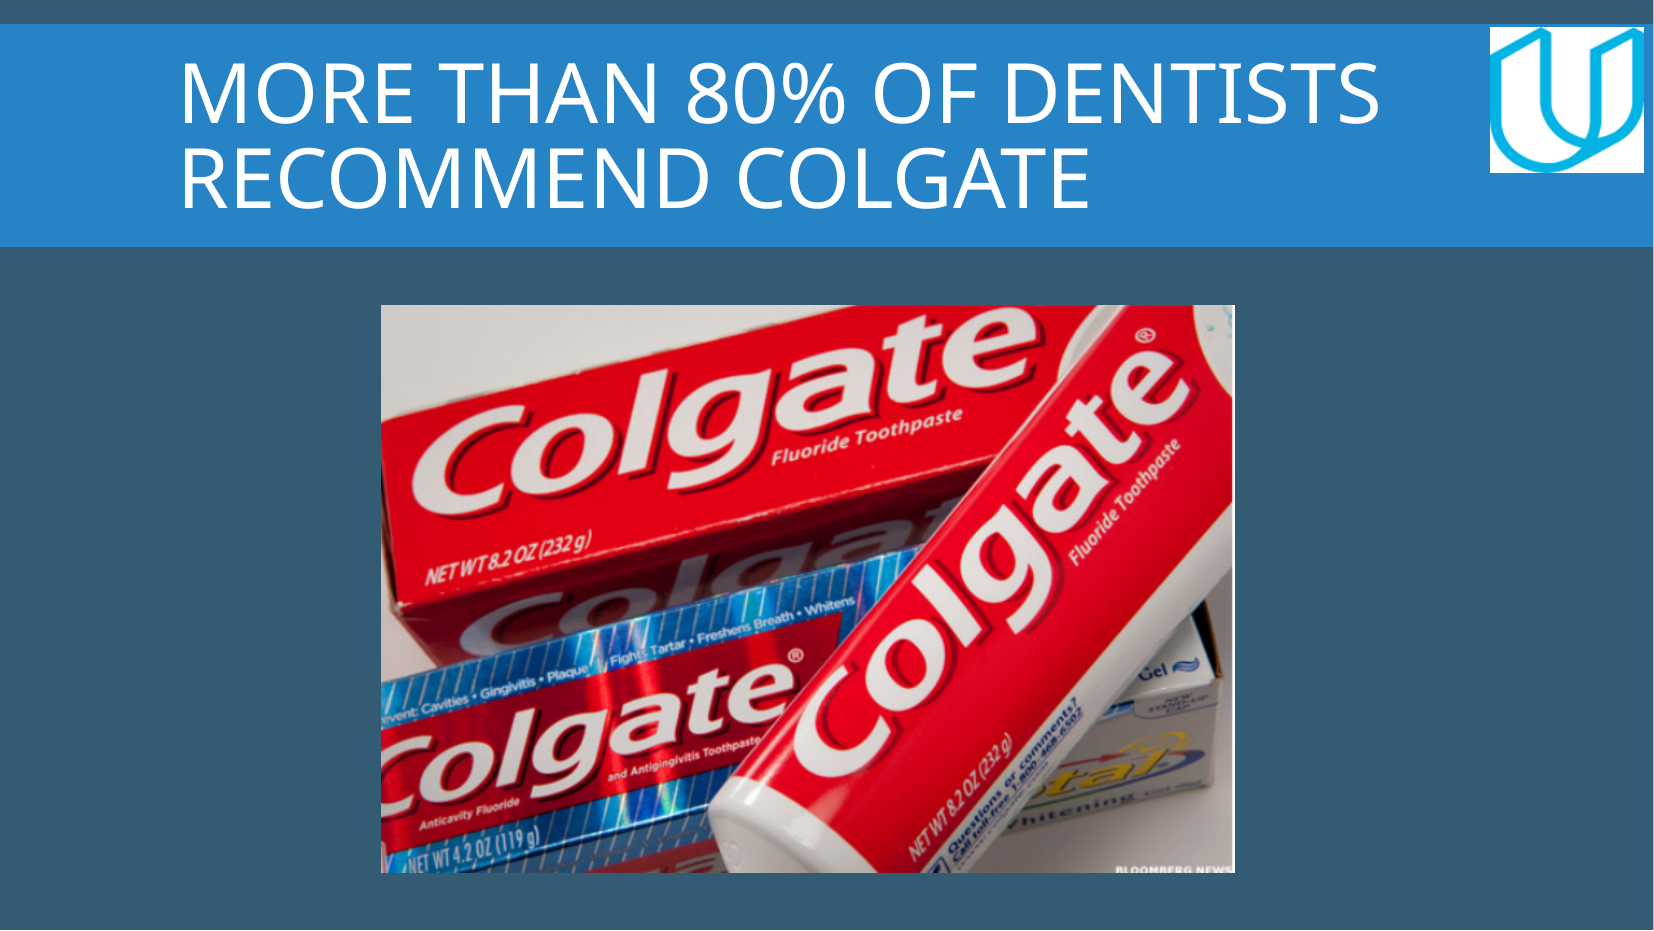

More than 80% of Dentists recommend Colgate